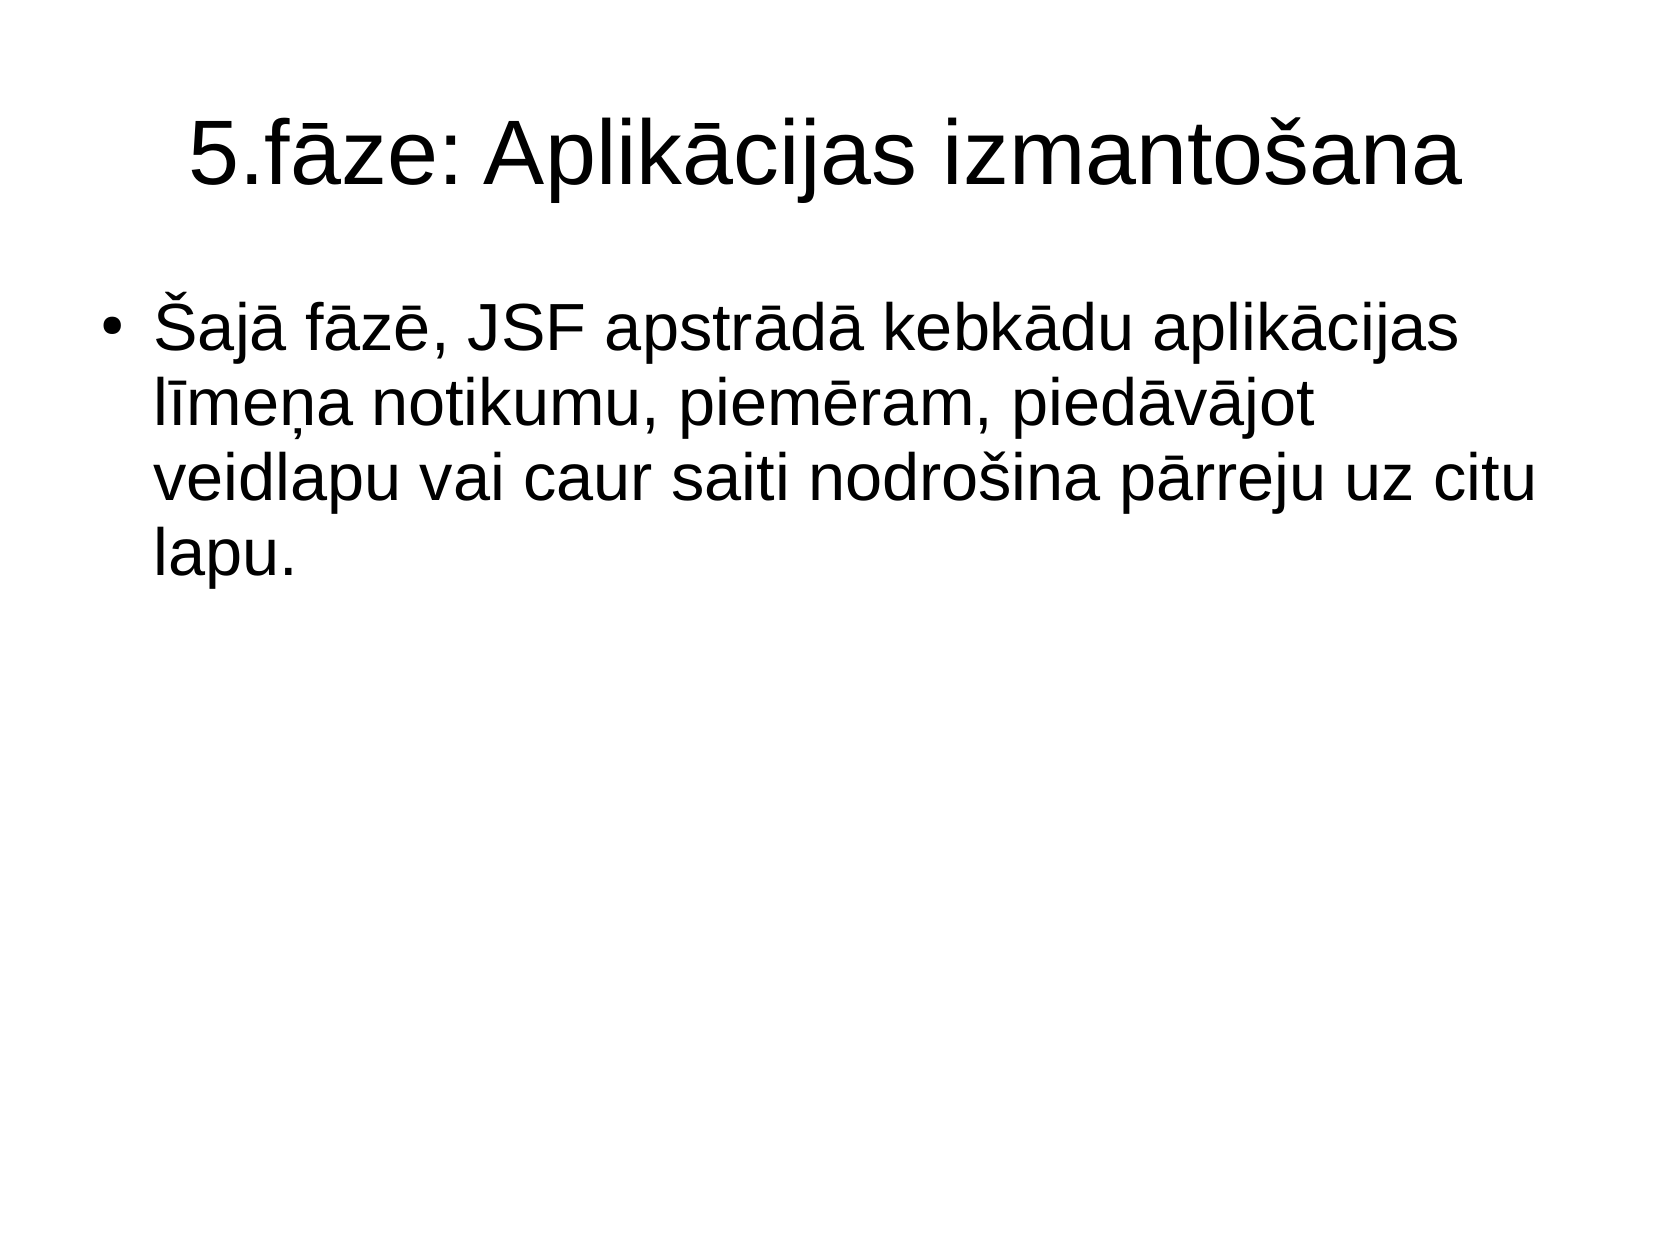

# 5.fāze: Aplikācijas izmantošana
Šajā fāzē, JSF apstrādā kebkādu aplikācijas līmeņa notikumu, piemēram, piedāvājot veidlapu vai caur saiti nodrošina pārreju uz citu lapu.